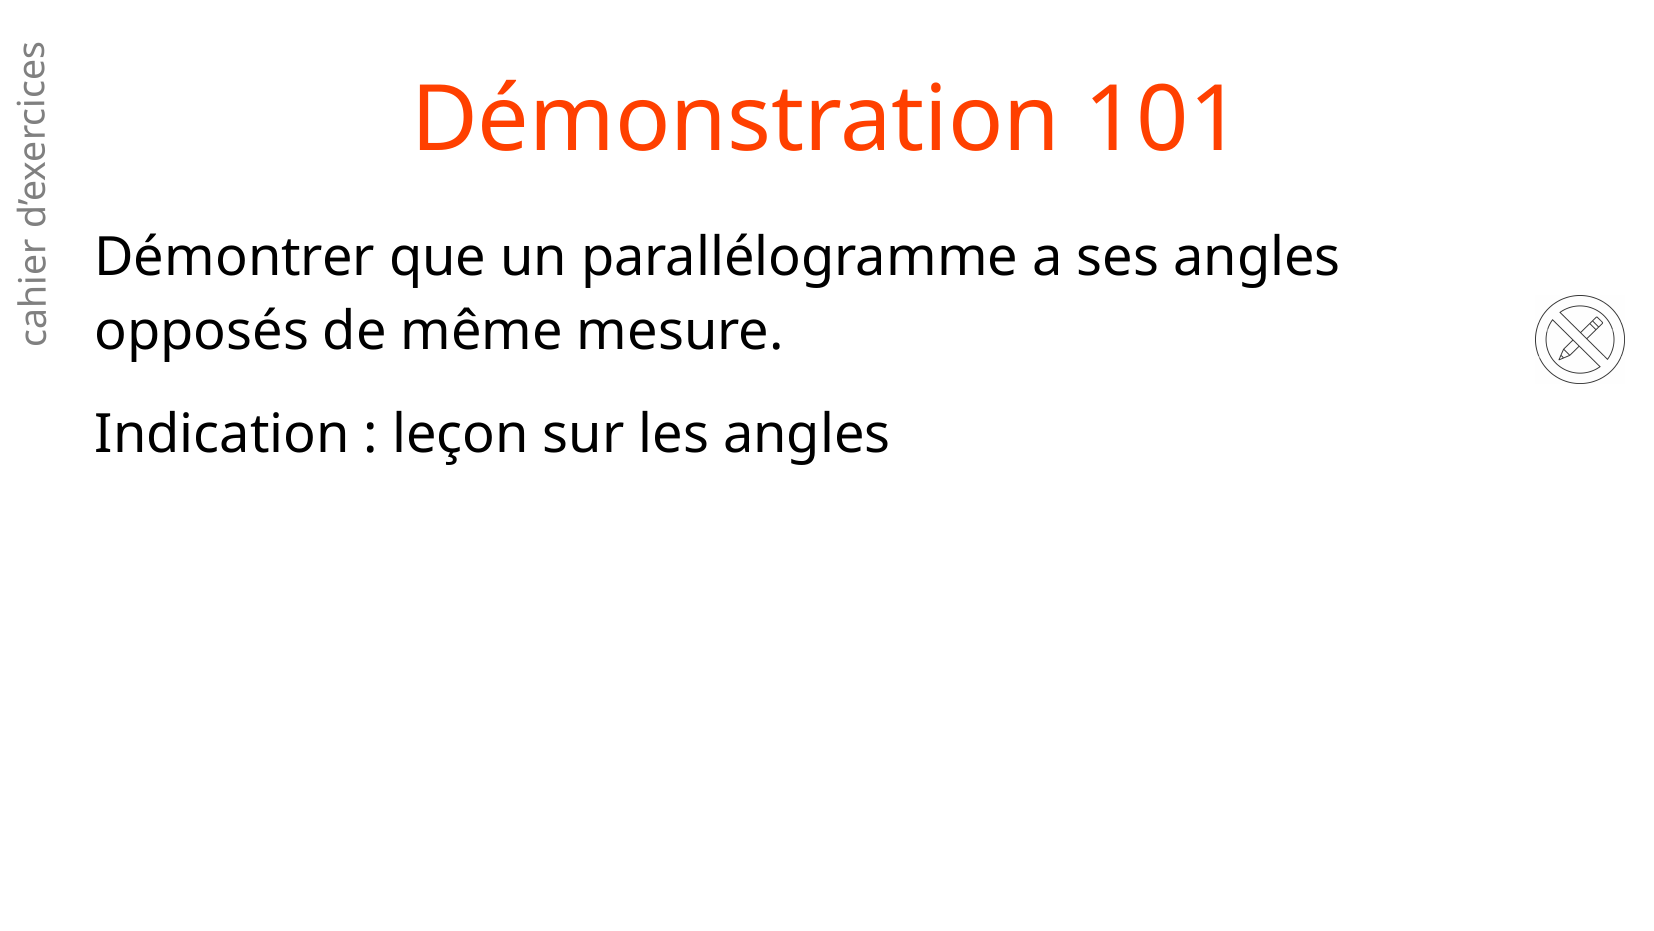

# Démonstration 101
cahier d’exercices
Démontrer que un parallélogramme a ses angles opposés de même mesure.
Indication : leçon sur les angles